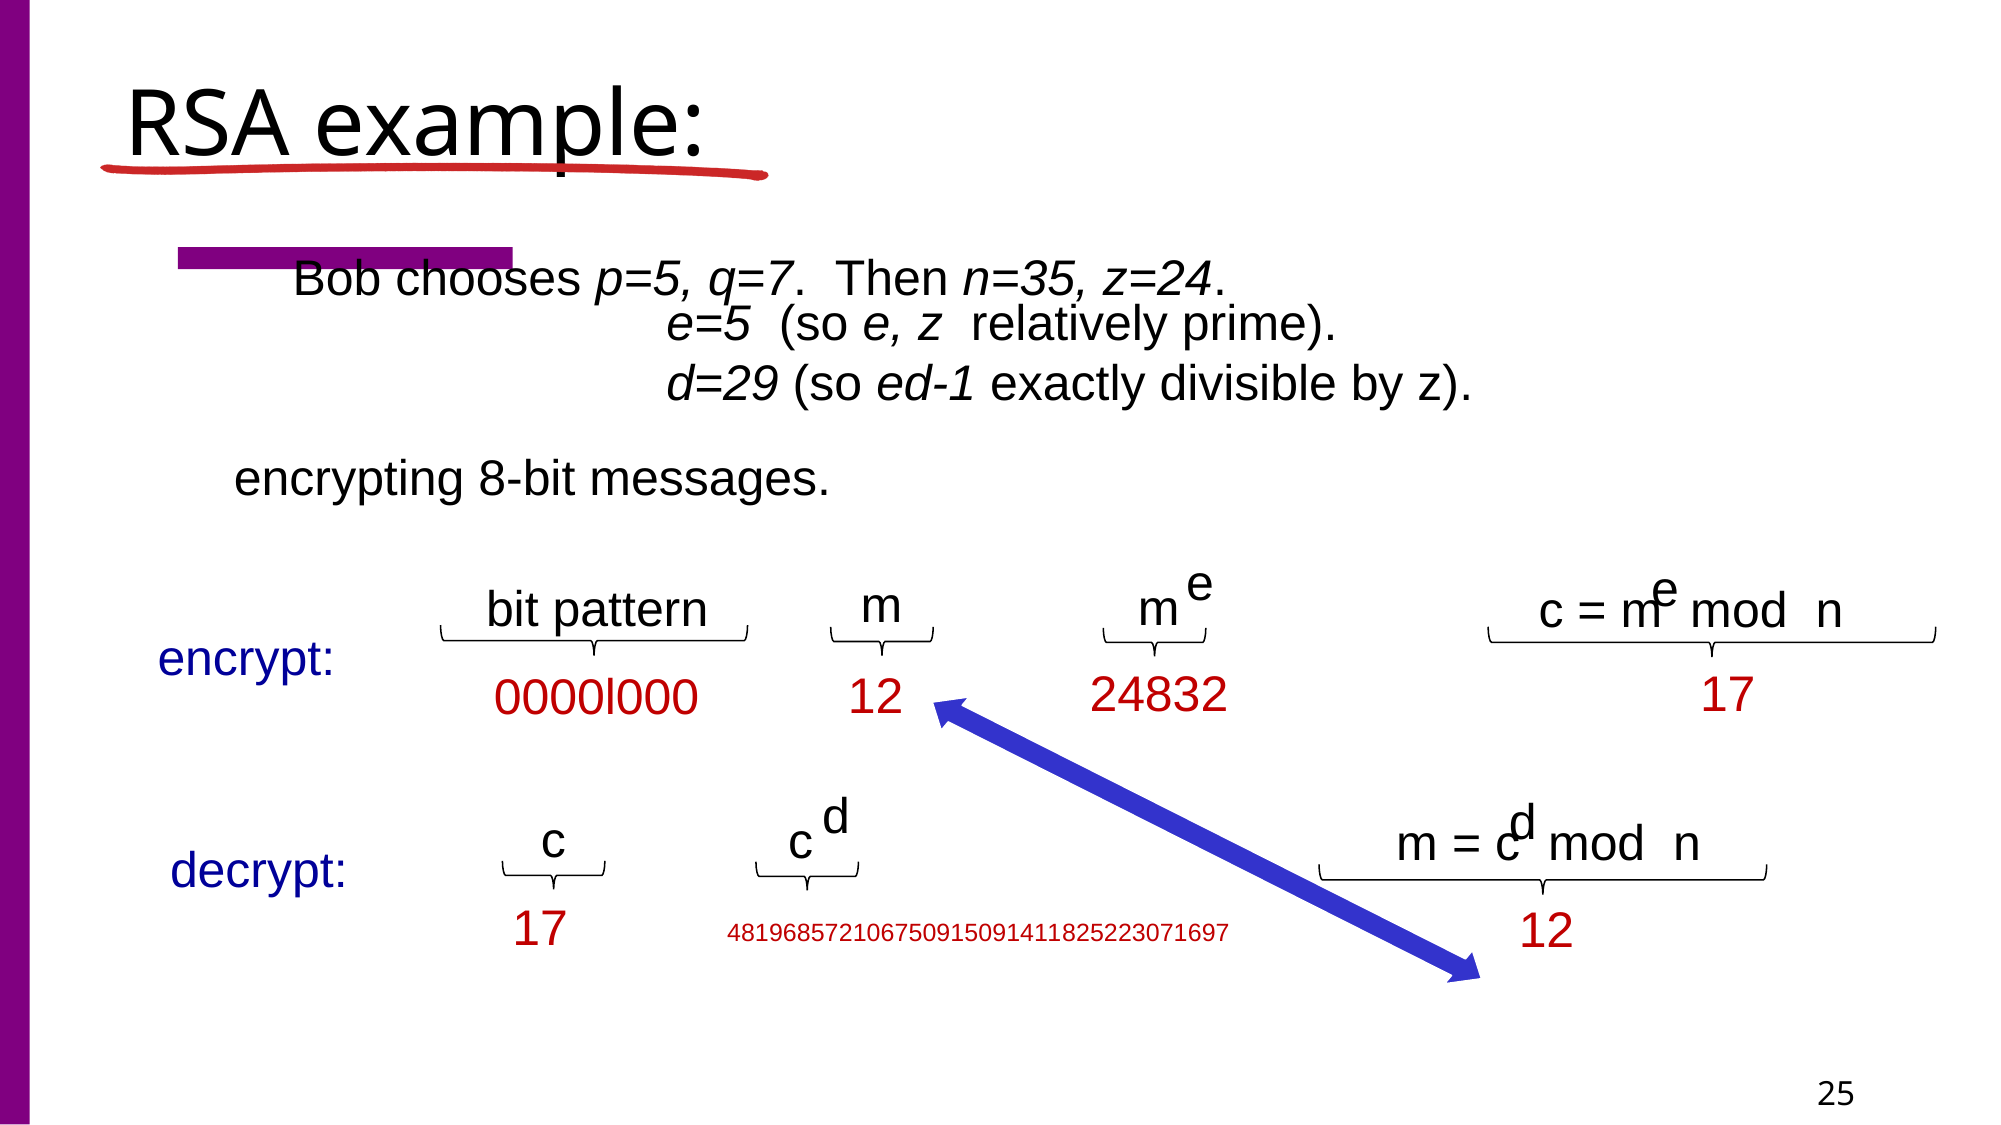

# RSA example:
Bob chooses p=5, q=7. Then n=35, z=24.
e=5 (so e, z relatively prime).
d=29 (so ed-1 exactly divisible by z).
encrypting 8-bit messages.
e
e
c = m mod n
m
m
bit pattern
encrypt:
17
24832
12
0000l000
d
c
d
m = c mod n
c
decrypt:
17
12
481968572106750915091411825223071697